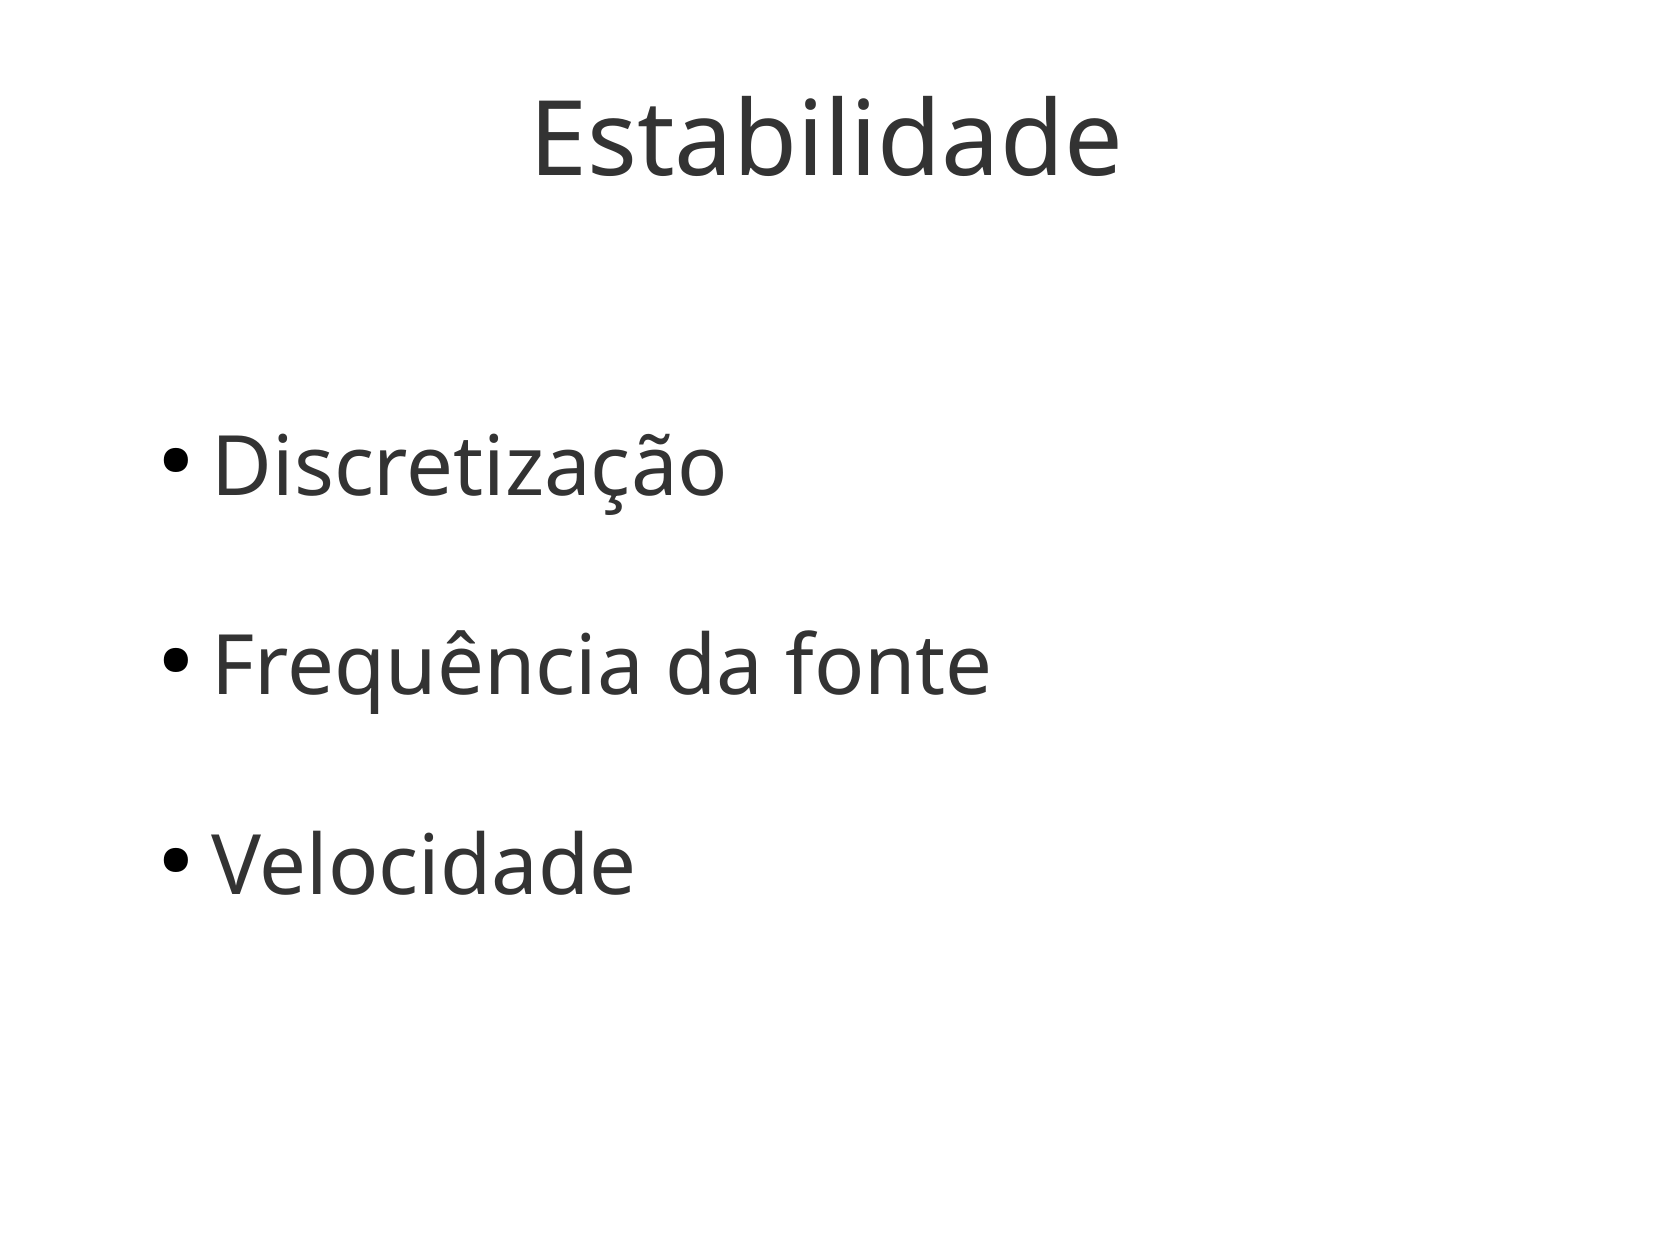

# Estabilidade
Discretização
Frequência da fonte
Velocidade